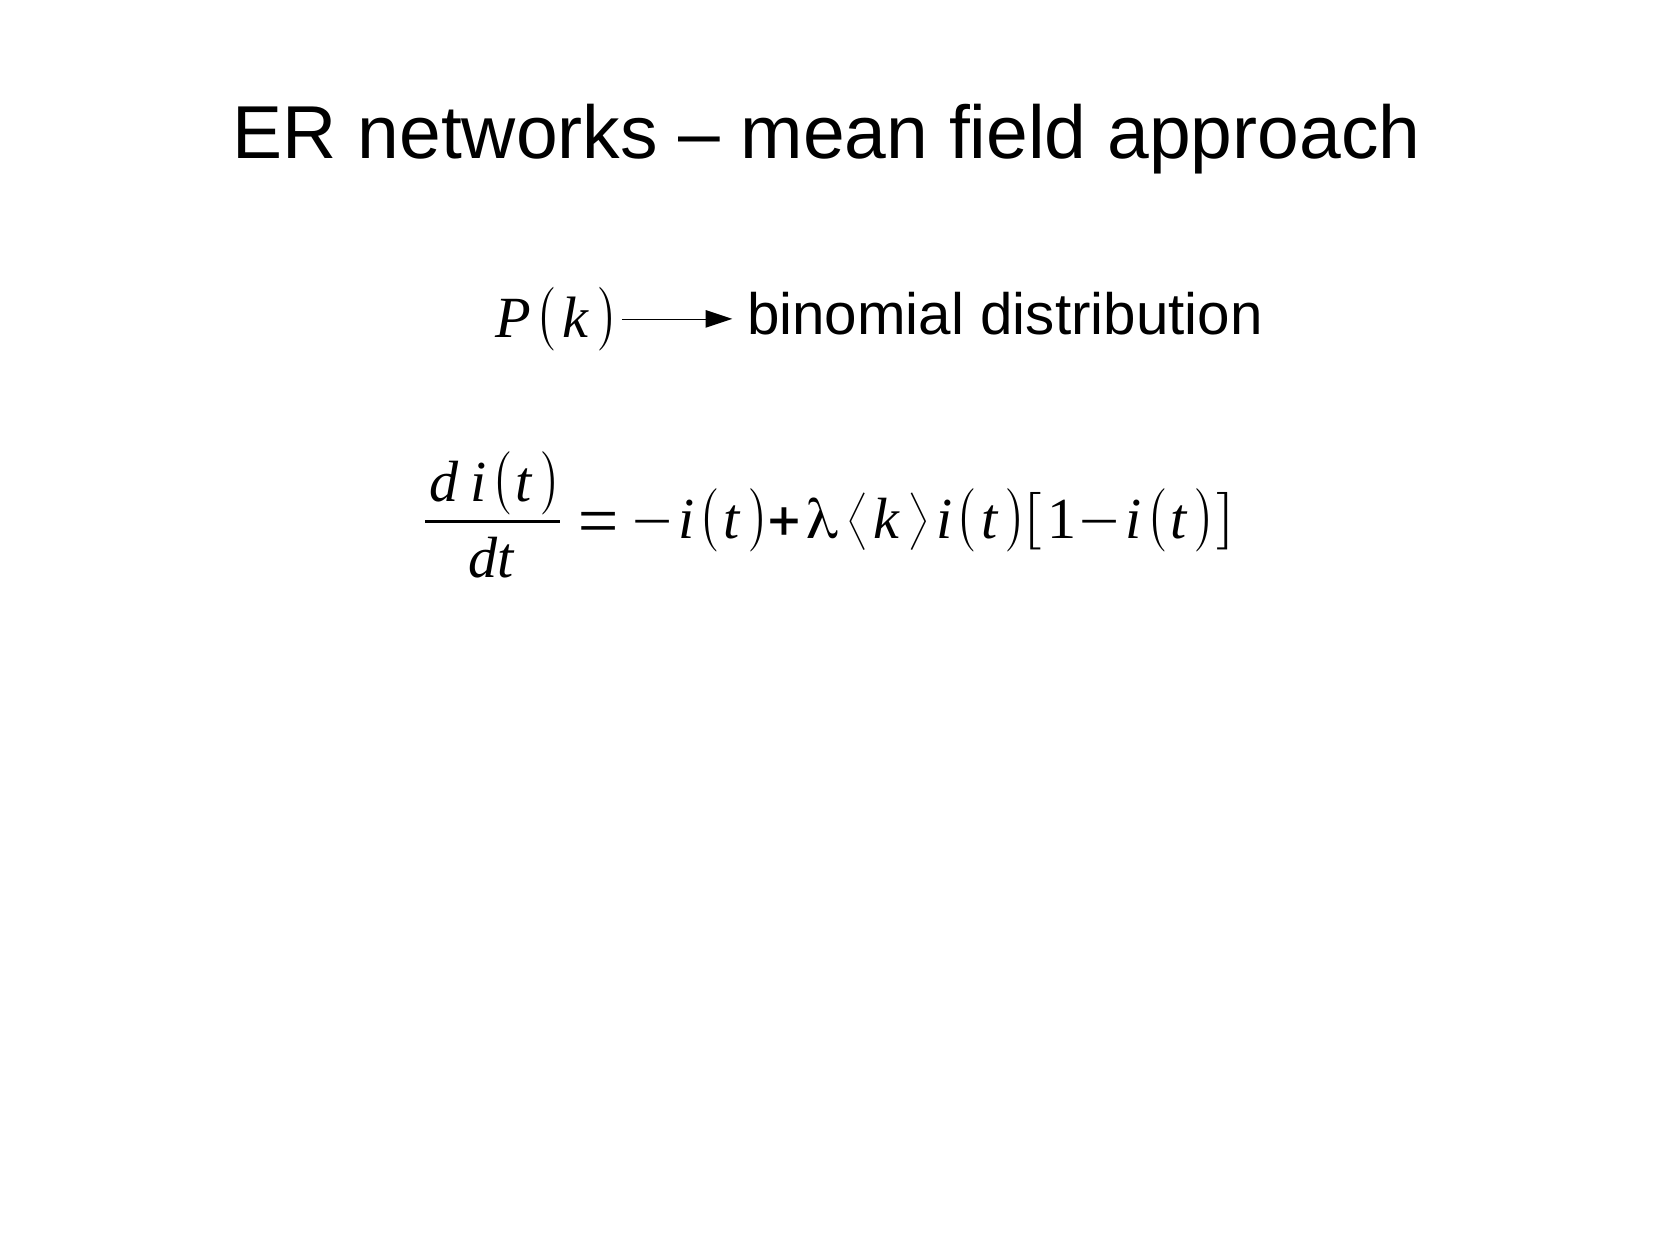

# ER networks – mean field approach
binomial distribution